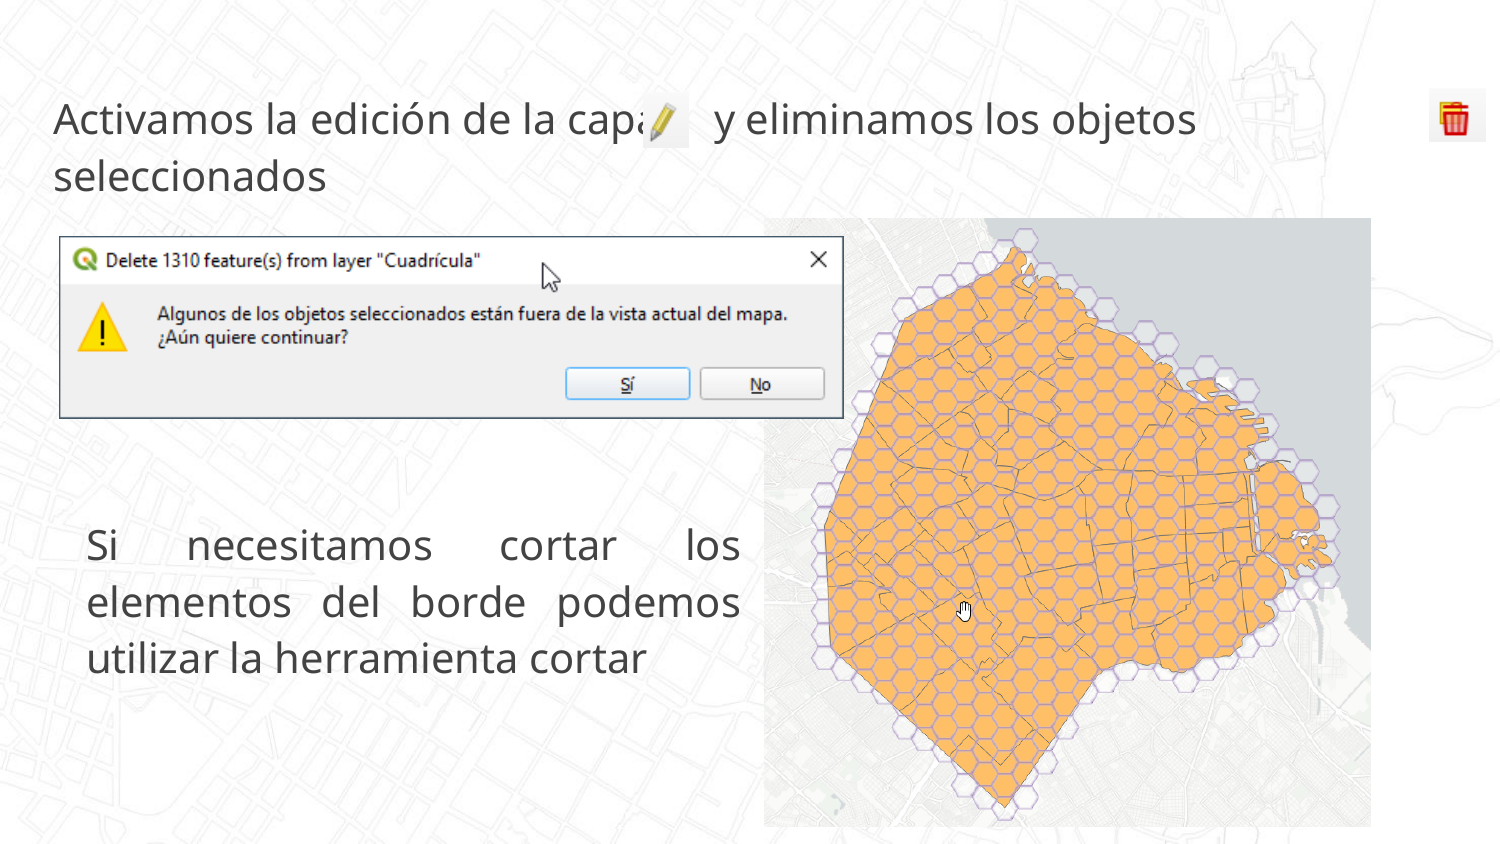

Activamos la edición de la capa y eliminamos los objetos seleccionados
Si necesitamos cortar los elementos del borde podemos utilizar la herramienta cortar